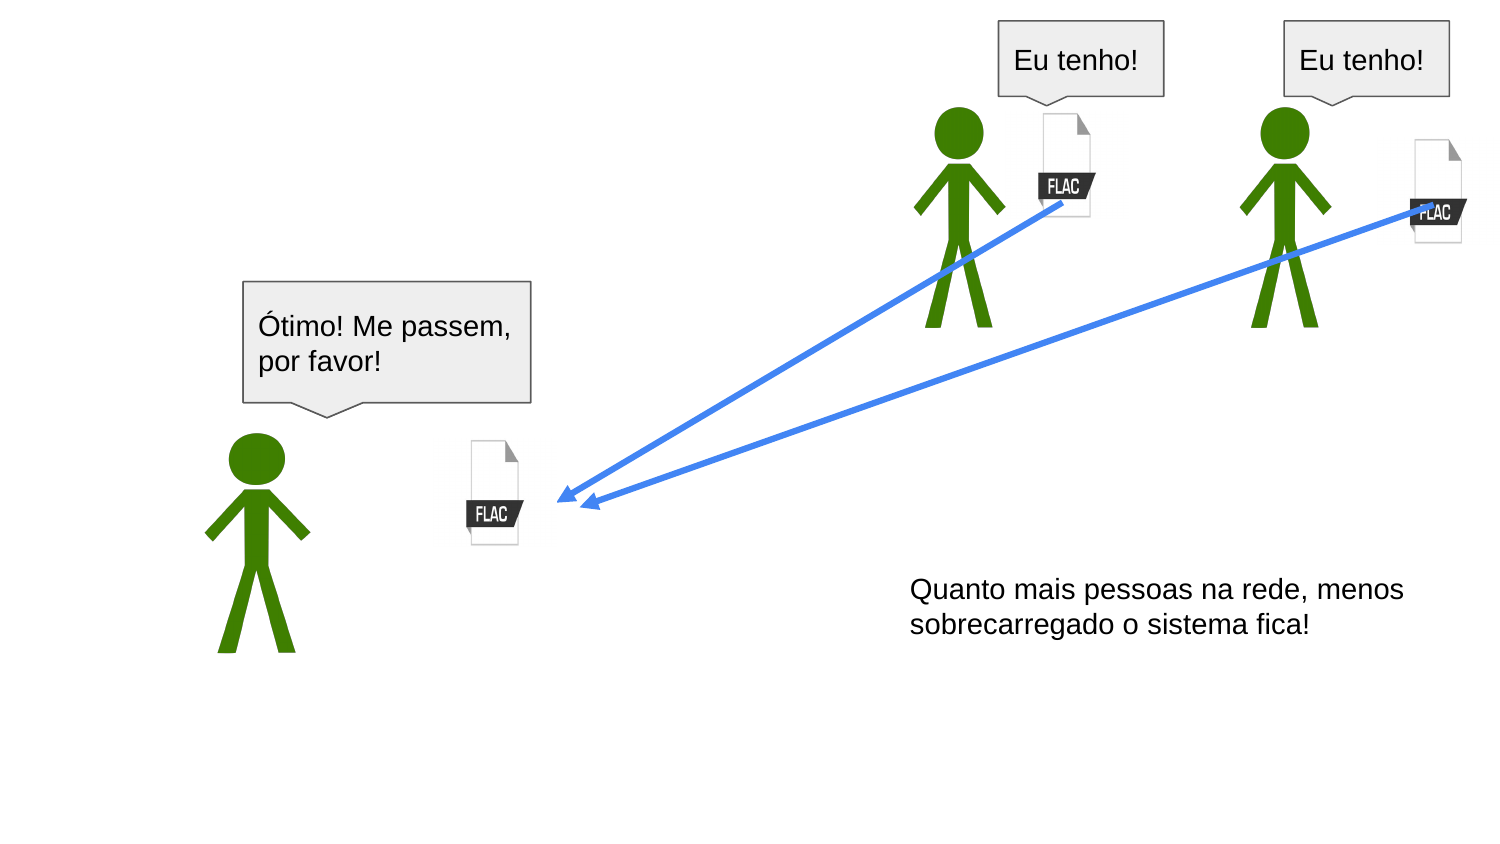

Eu tenho!
Eu tenho!
Ei peers, quem tem o arquivo x.flac?
Ótimo! Me passem, por favor!
Quanto mais pessoas na rede, menos sobrecarregado o sistema fica!